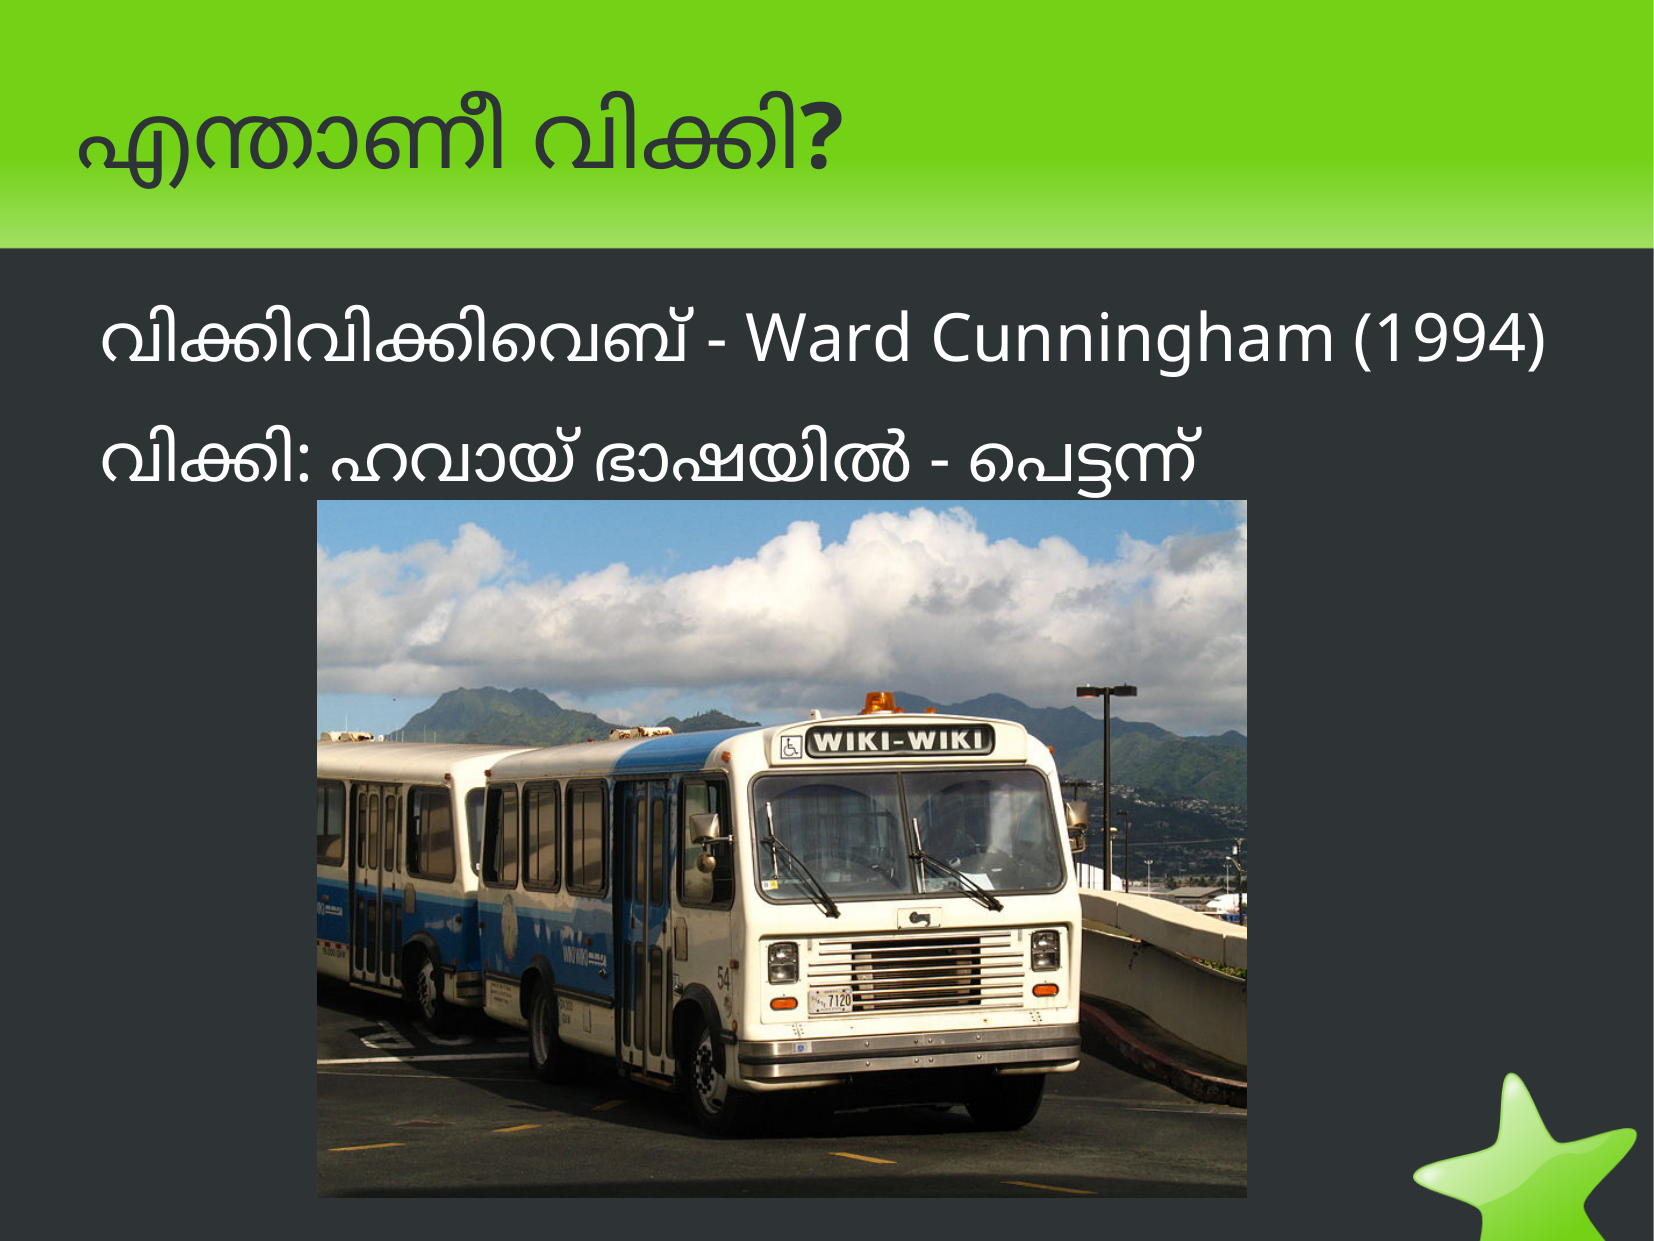

# എന്താണീ വിക്കി?
വിക്കിവിക്കിവെബ് - Ward Cunningham (1994)
വിക്കി: ഹവായ് ഭാഷയില്‍ - പെട്ടന്ന്